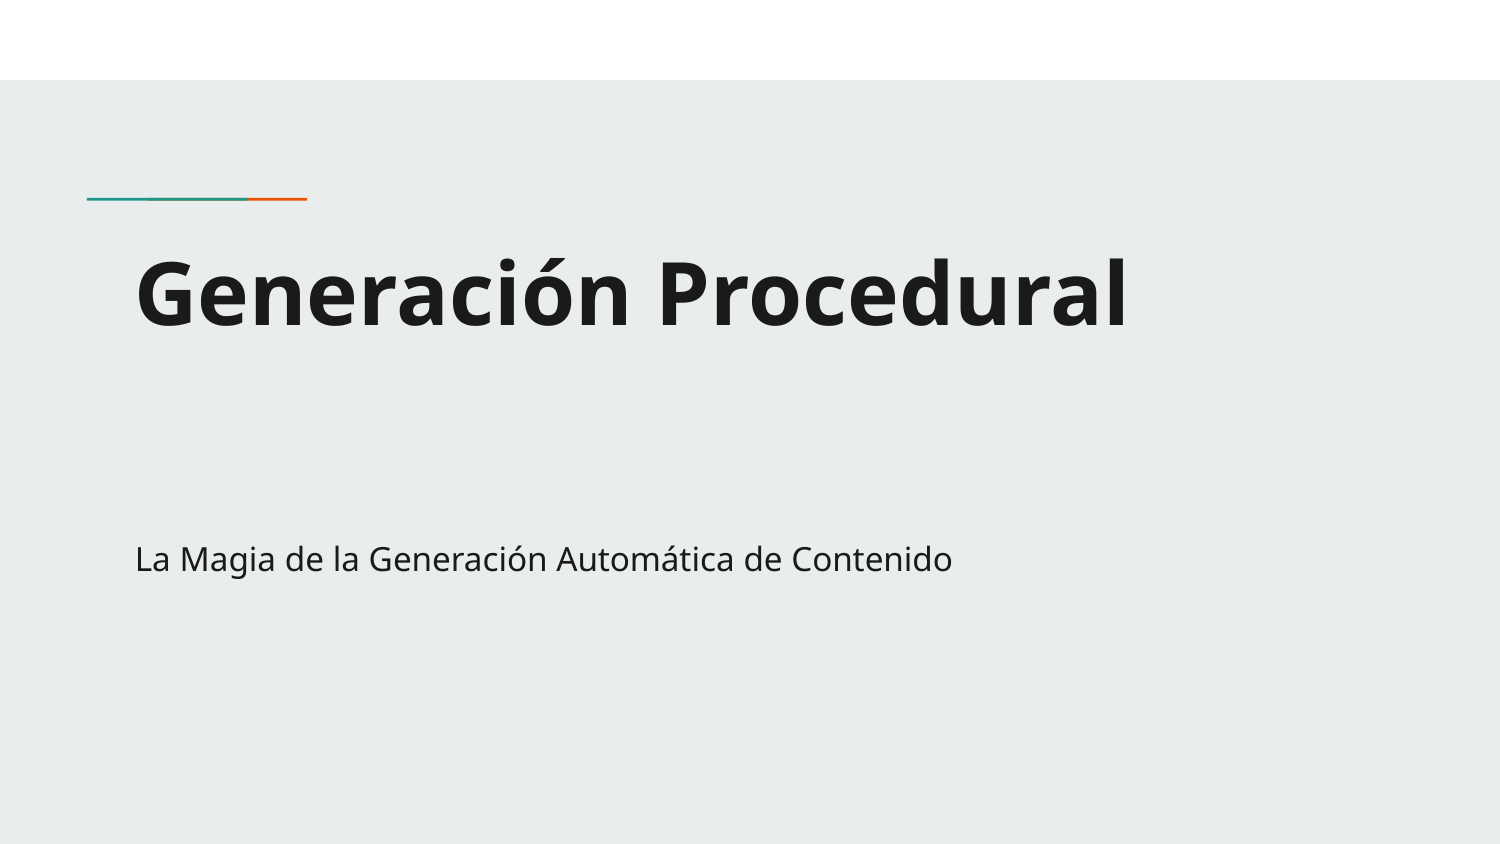

# Generación Procedural
La Magia de la Generación Automática de Contenido